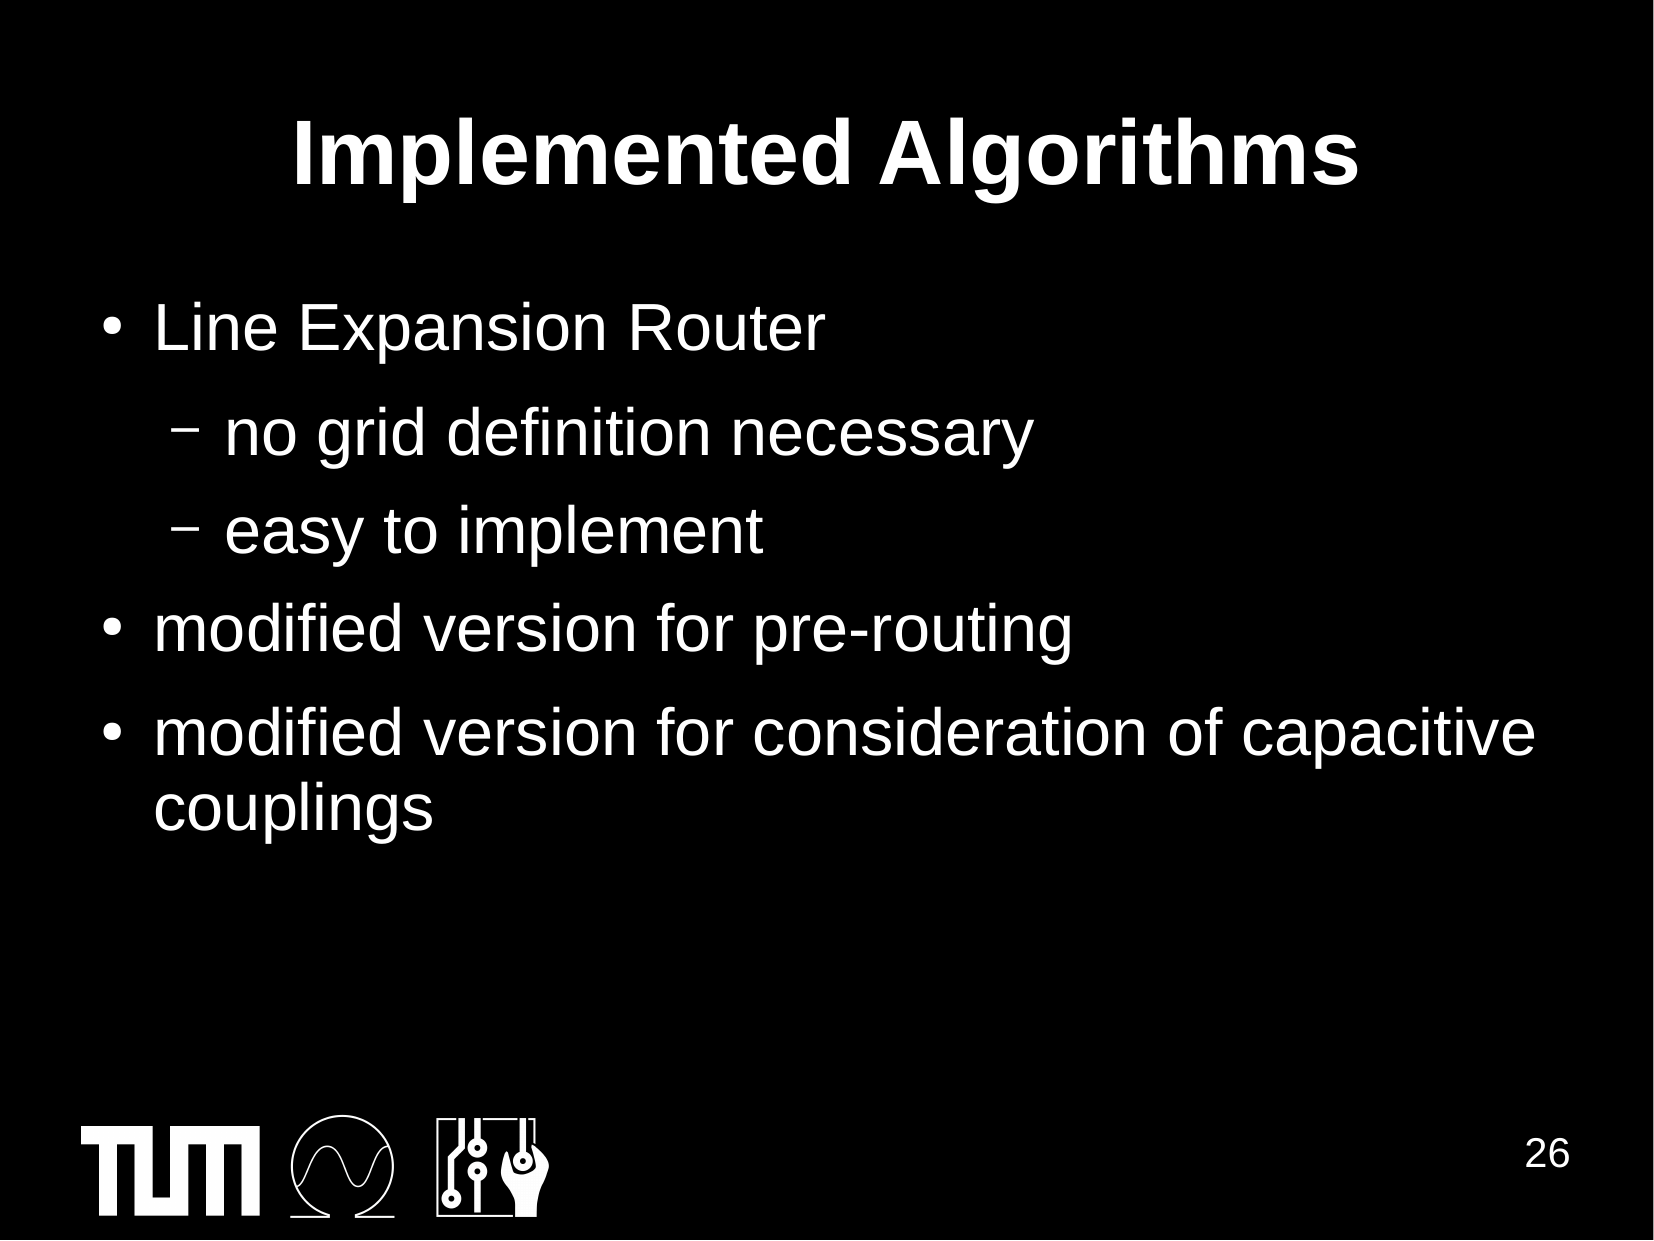

# Implemented Algorithms
Line Expansion Router
no grid definition necessary
easy to implement
modified version for pre-routing
modified version for consideration of capacitive couplings
26